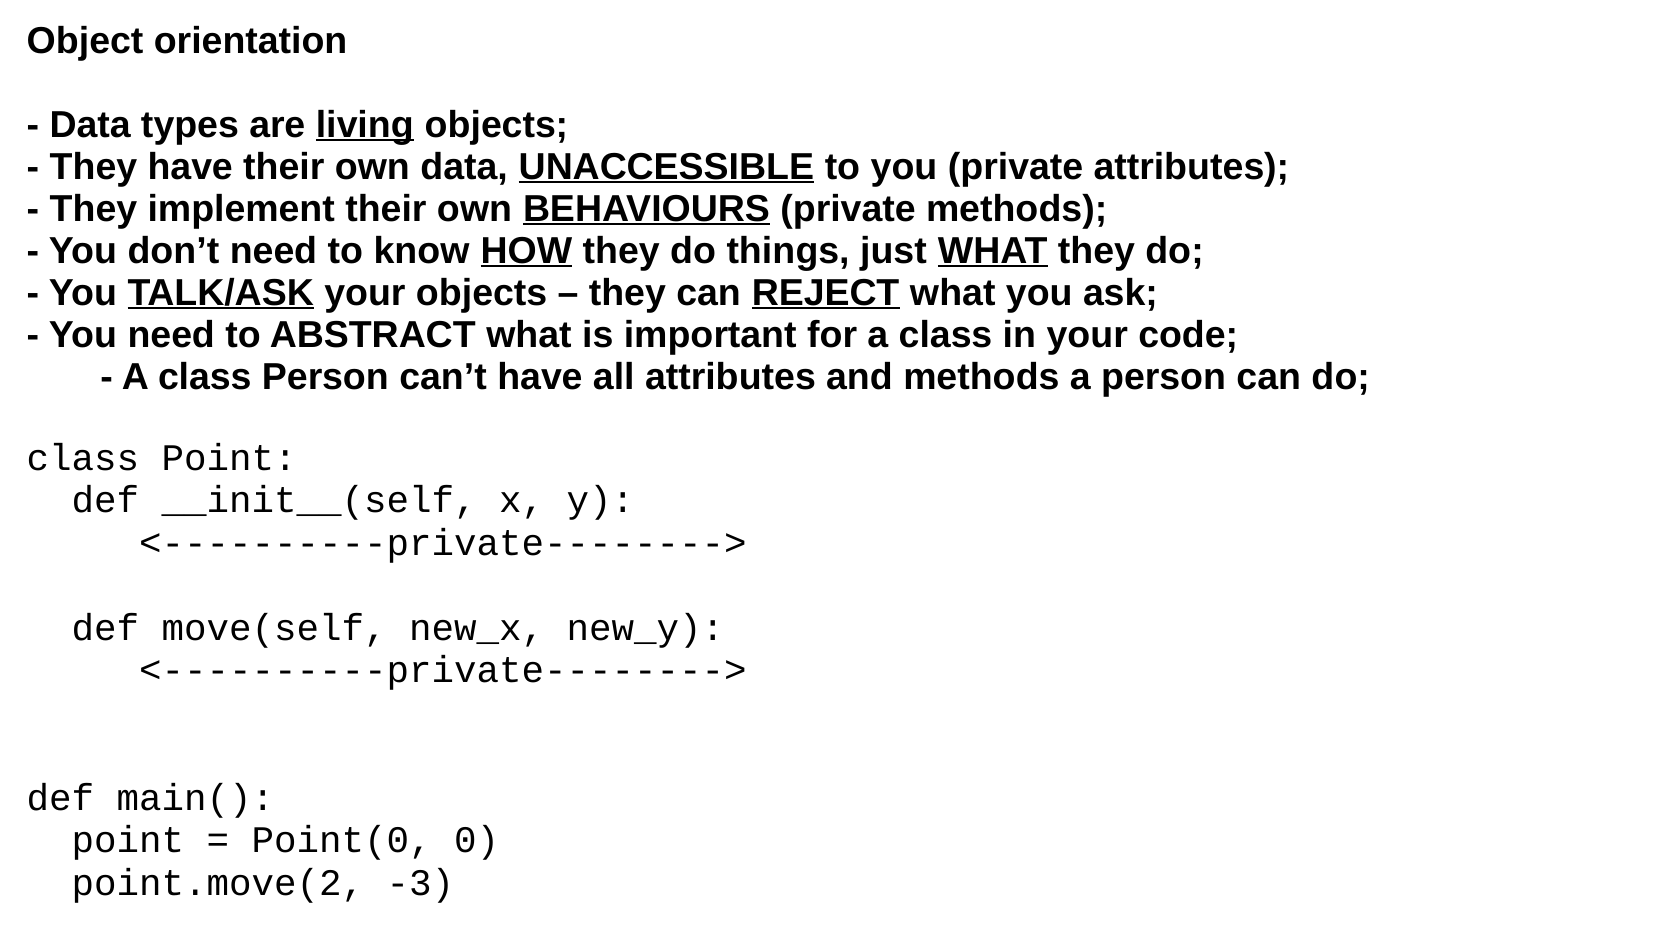

Object orientation
- Data types are living objects;
- They have their own data, UNACCESSIBLE to you (private attributes);
- They implement their own BEHAVIOURS (private methods);
- You don’t need to know HOW they do things, just WHAT they do;
- You TALK/ASK your objects – they can REJECT what you ask;
- You need to ABSTRACT what is important for a class in your code;
	- A class Person can’t have all attributes and methods a person can do;
class Point:
 def __init__(self, x, y):
 <----------private-------->
 def move(self, new_x, new_y):
 <----------private-------->
def main():
 point = Point(0, 0)
 point.move(2, -3)